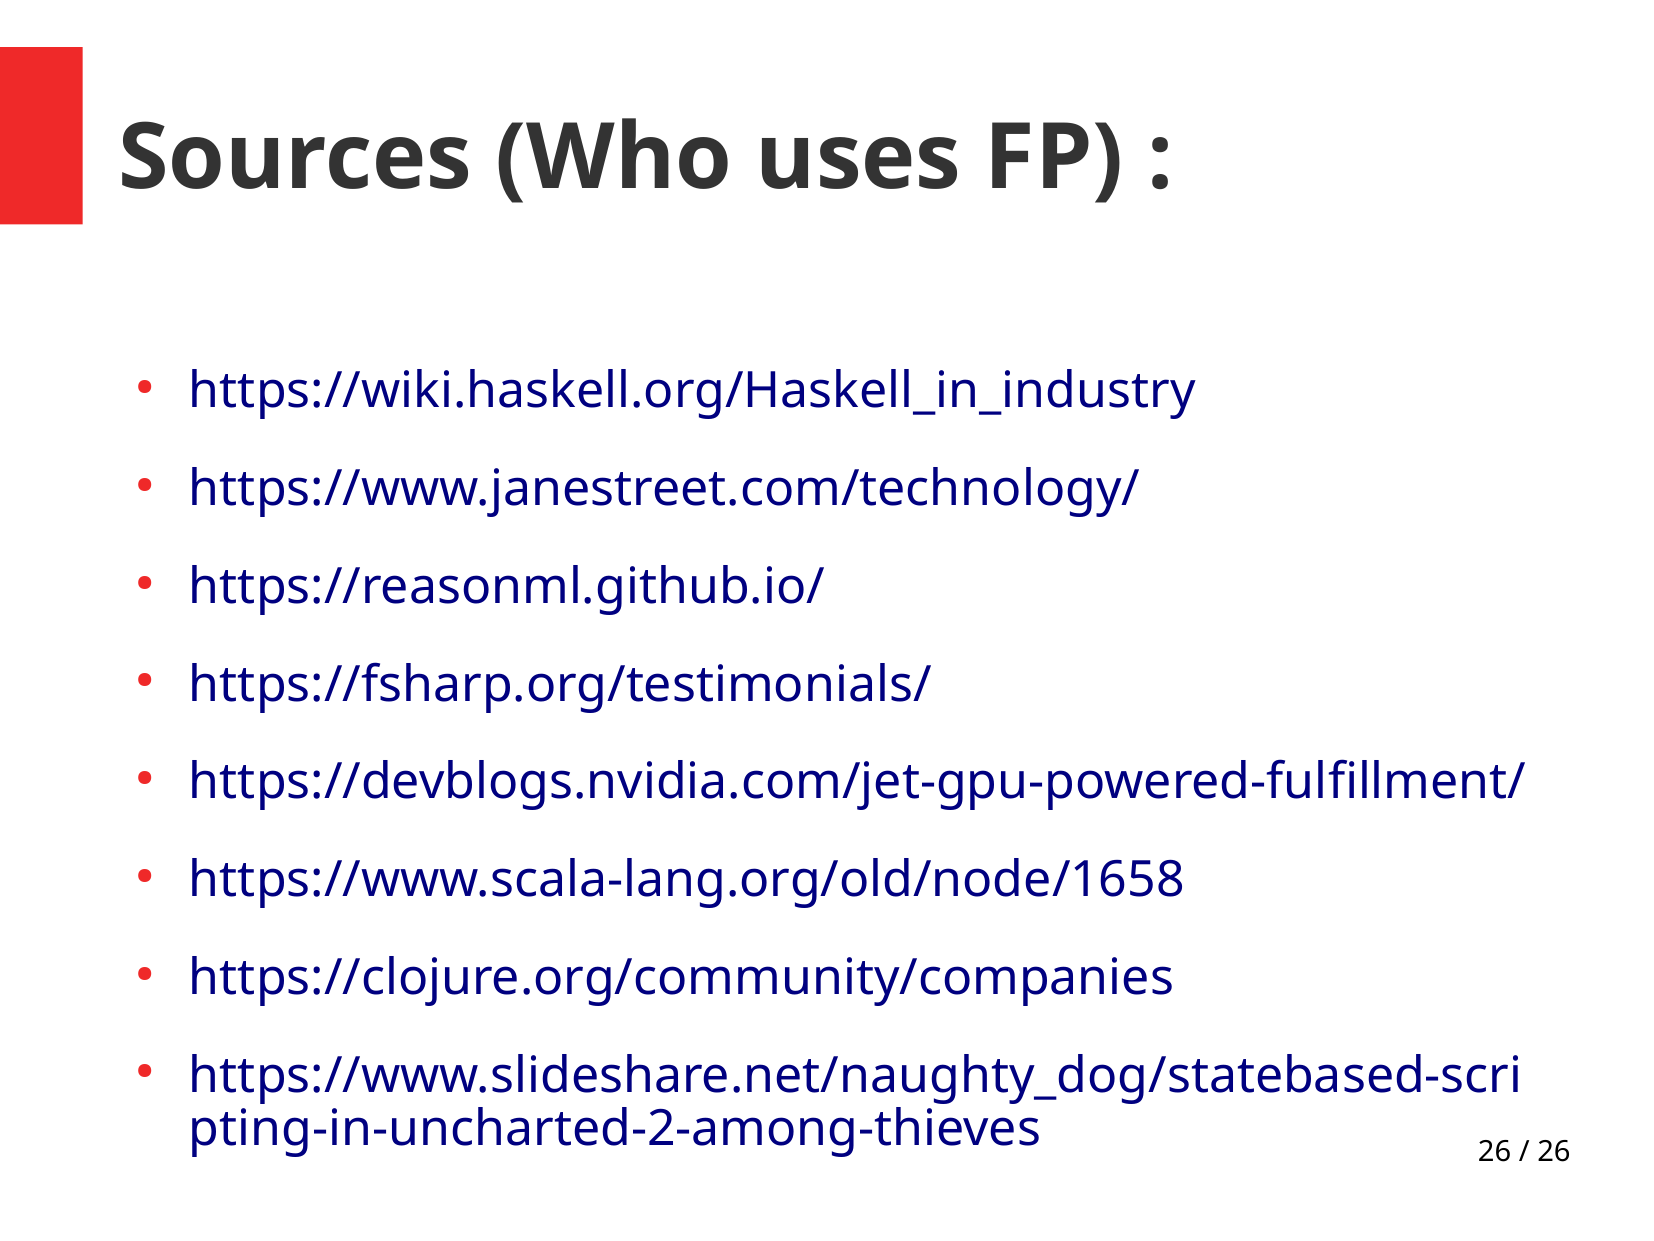

# Sources (Who uses FP) :
https://wiki.haskell.org/Haskell_in_industry
https://www.janestreet.com/technology/
https://reasonml.github.io/
https://fsharp.org/testimonials/
https://devblogs.nvidia.com/jet-gpu-powered-fulfillment/
https://www.scala-lang.org/old/node/1658
https://clojure.org/community/companies
https://www.slideshare.net/naughty_dog/statebased-scripting-in-uncharted-2-among-thieves
26